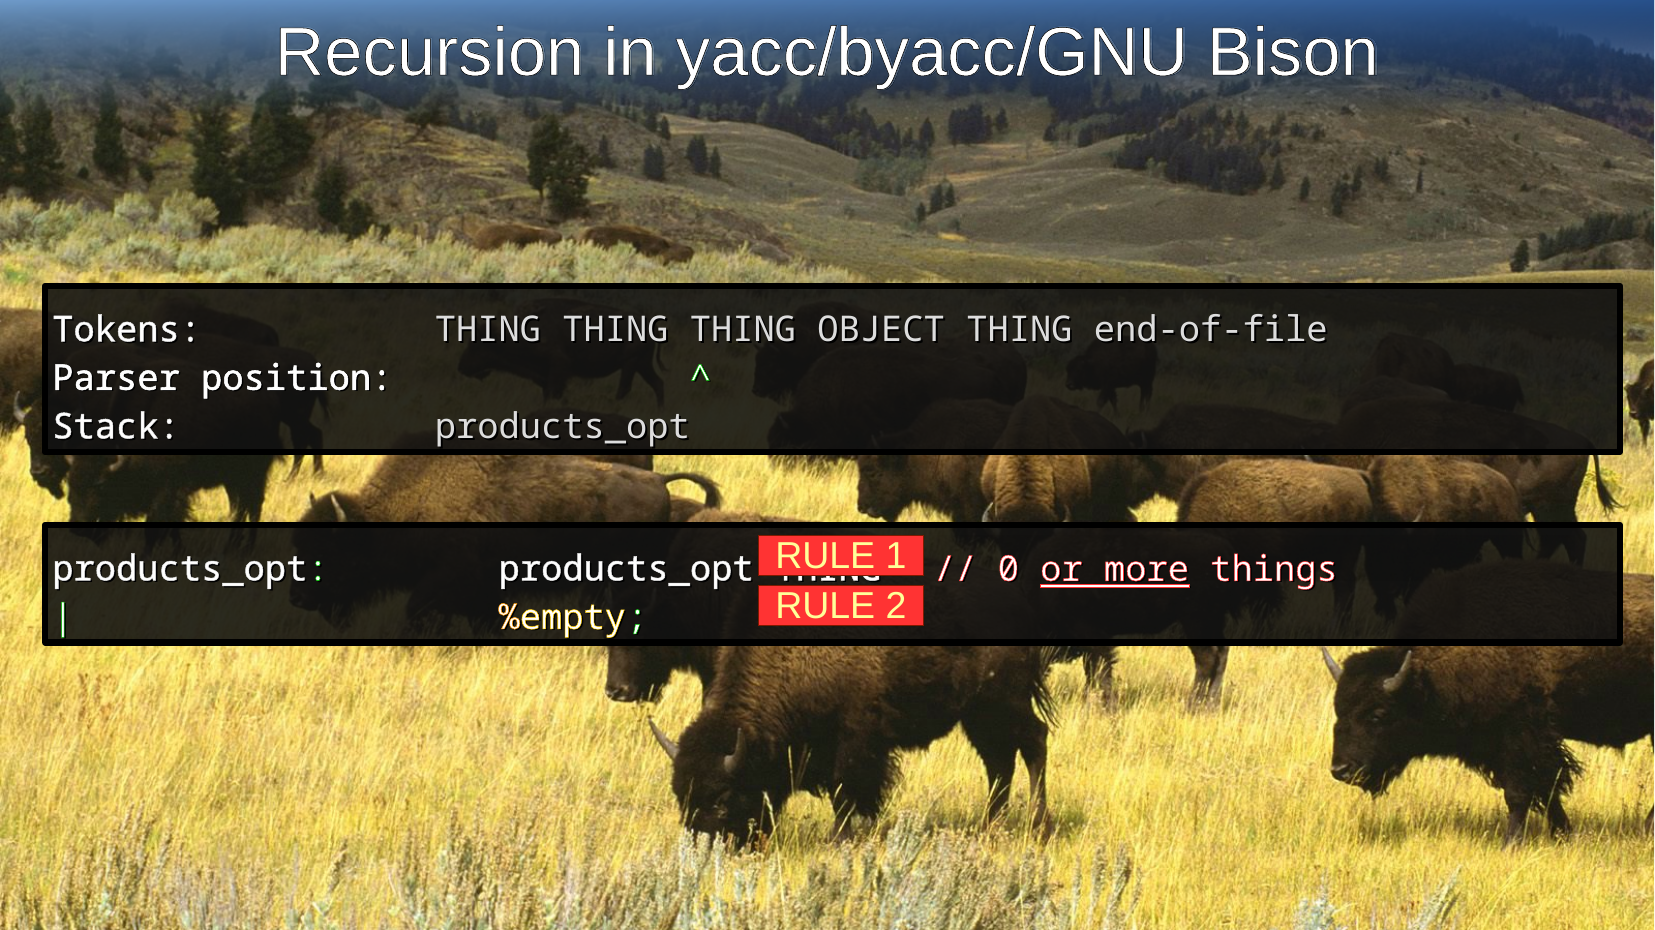

# Recursion in yacc/byacc/GNU Bison
Tokens: THING THING THING OBJECT THING end-of-file
Parser position: ^
Stack: products_opt
products_opt: products_opt THING
| %empty;
RULE 1
// 0 or more things
RULE 2